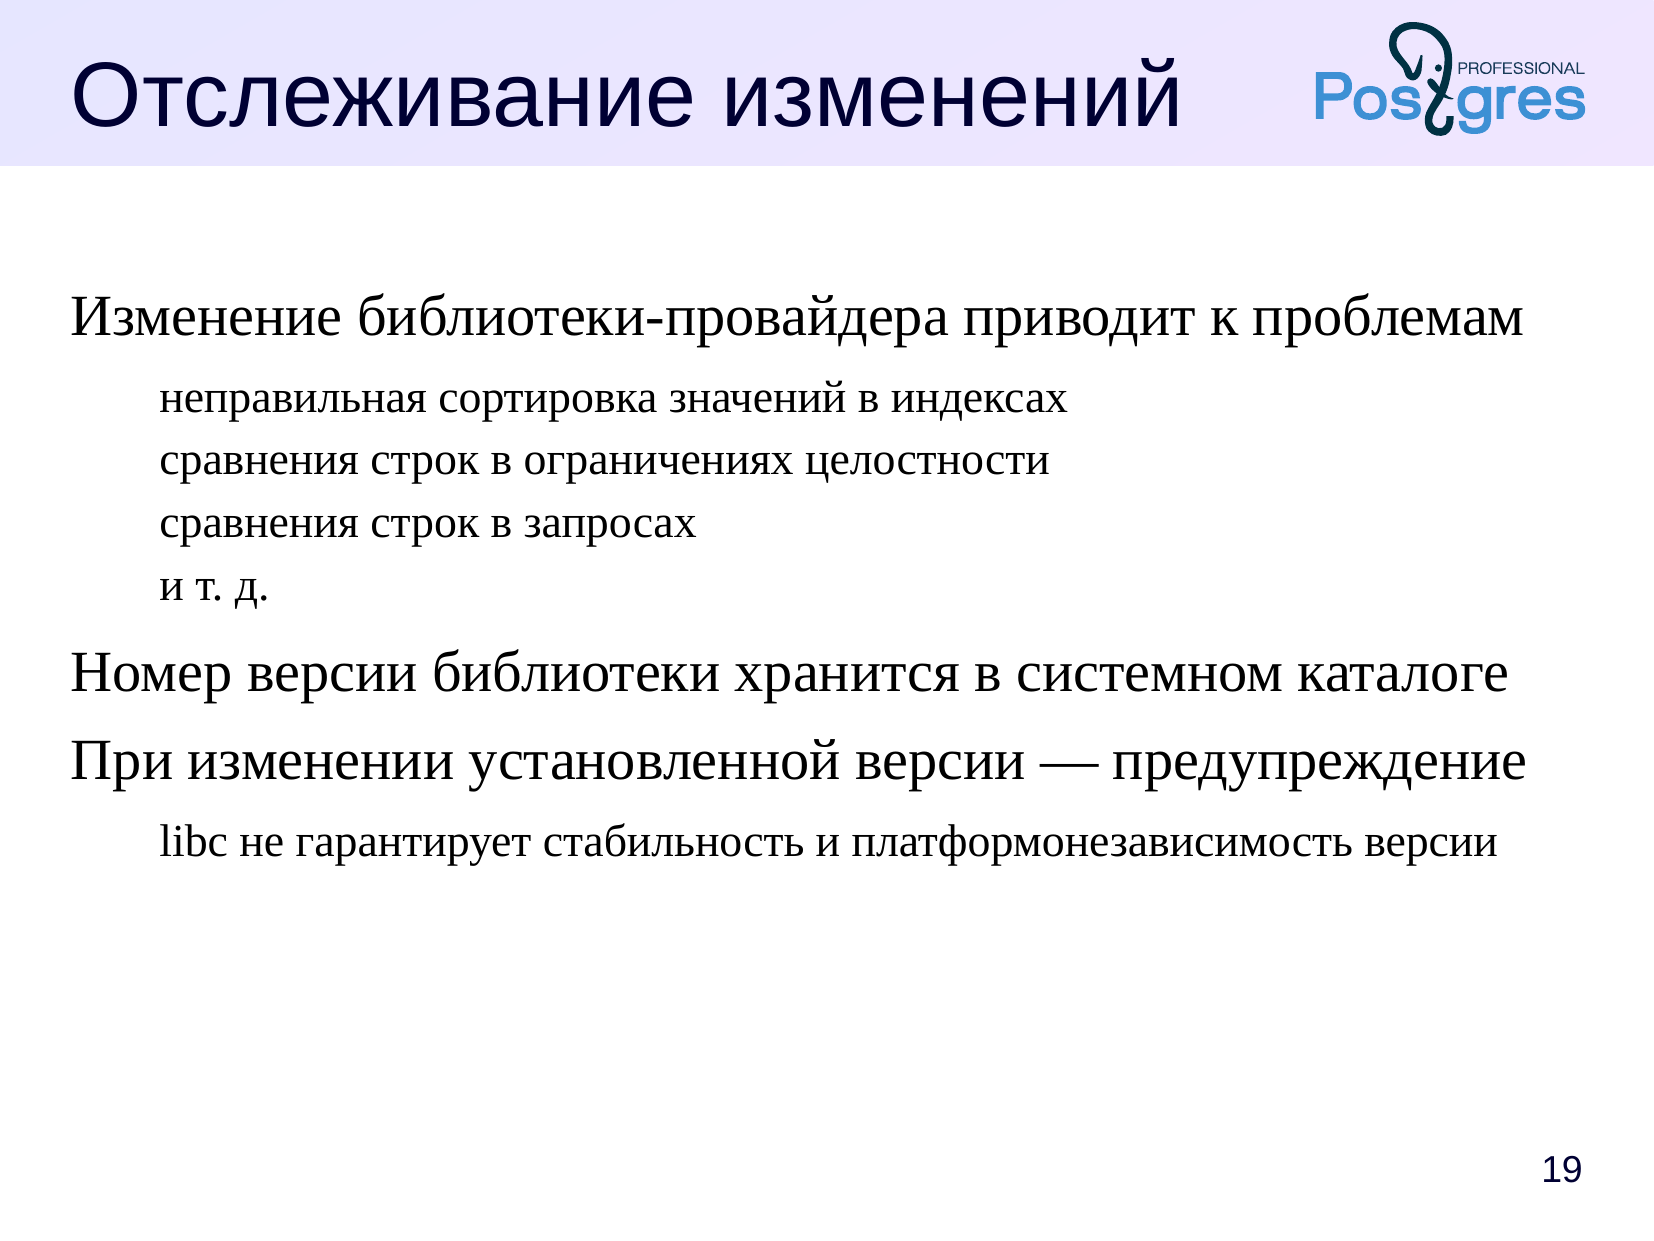

# Отслеживание изменений
Изменение библиотеки-провайдера приводит к проблемам
неправильная сортировка значений в индексах
сравнения строк в ограничениях целостности
сравнения строк в запросах
и т. д.
Номер версии библиотеки хранится в системном каталоге
При изменении установленной версии — предупреждение
libc не гарантирует стабильность и платформонезависимость версии